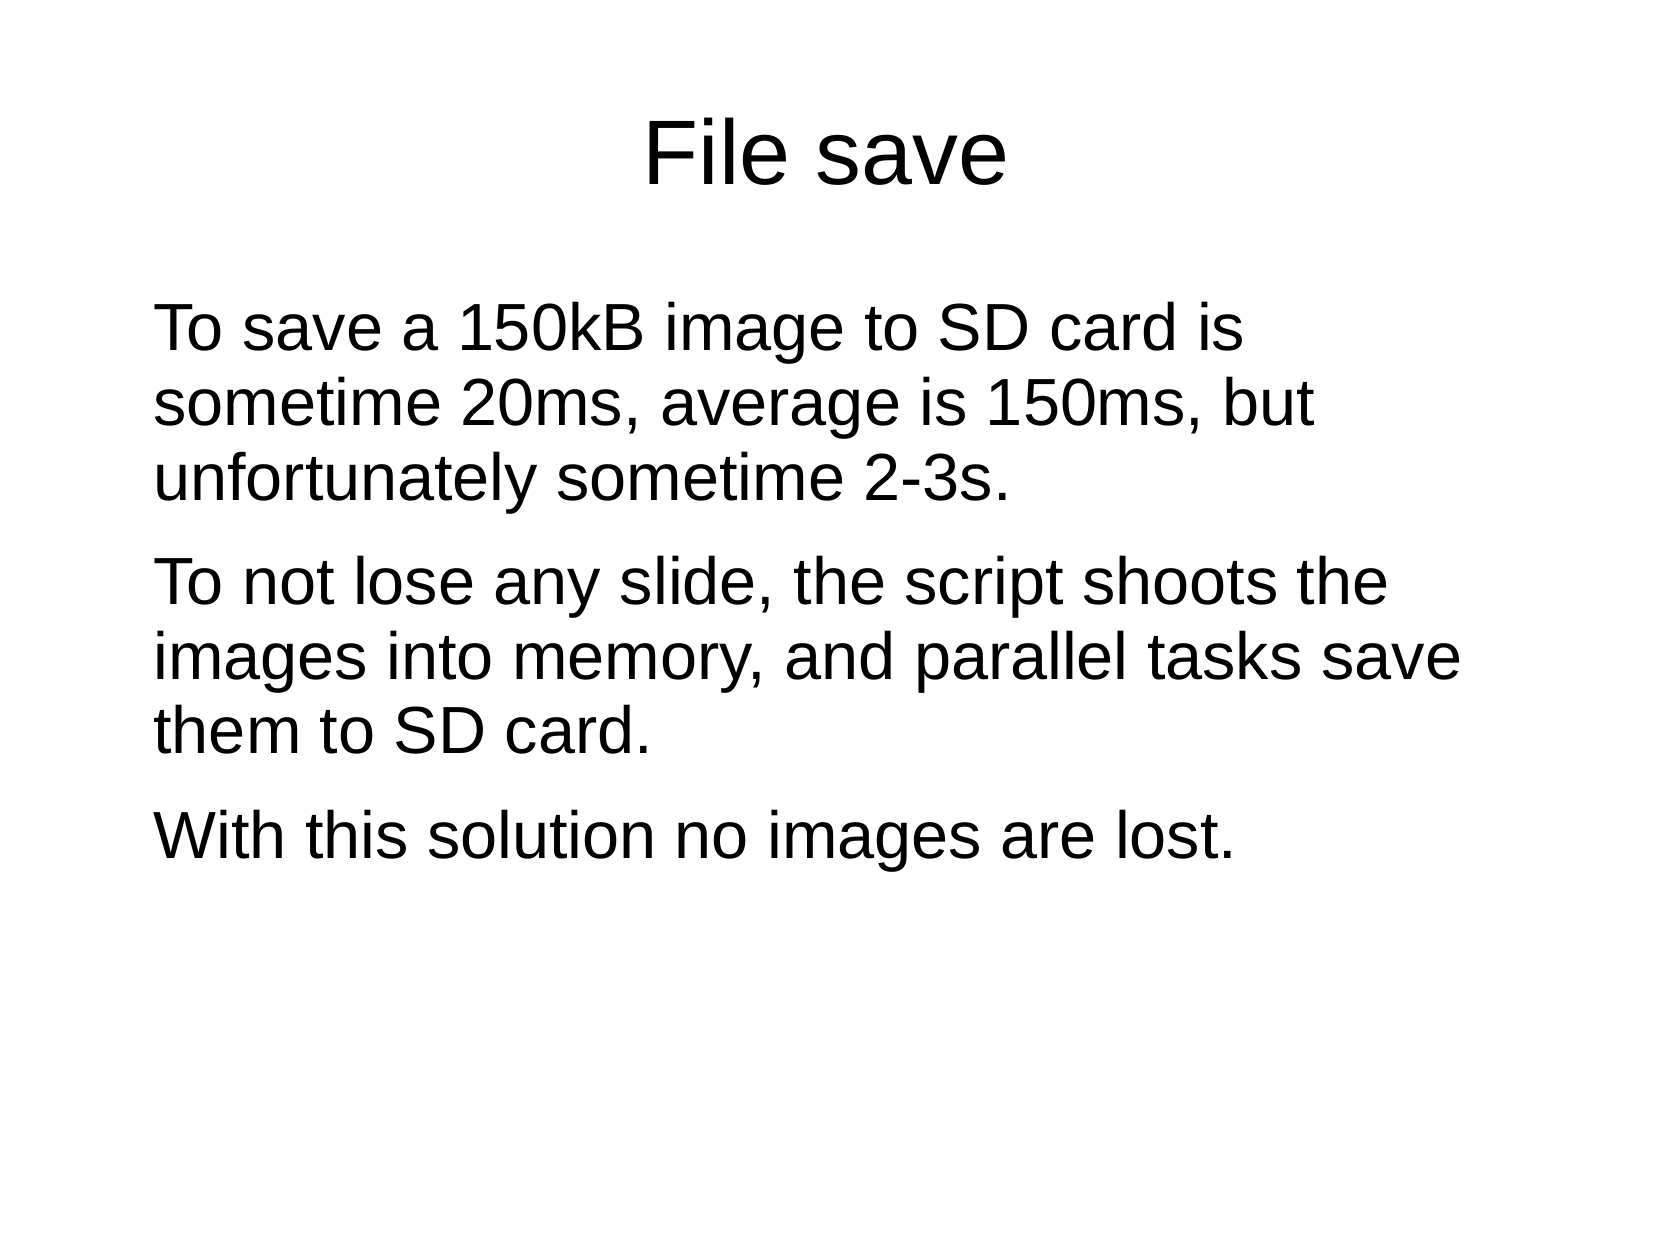

# File save
To save a 150kB image to SD card is sometime 20ms, average is 150ms, but unfortunately sometime 2-3s.
To not lose any slide, the script shoots the images into memory, and parallel tasks save them to SD card.
With this solution no images are lost.